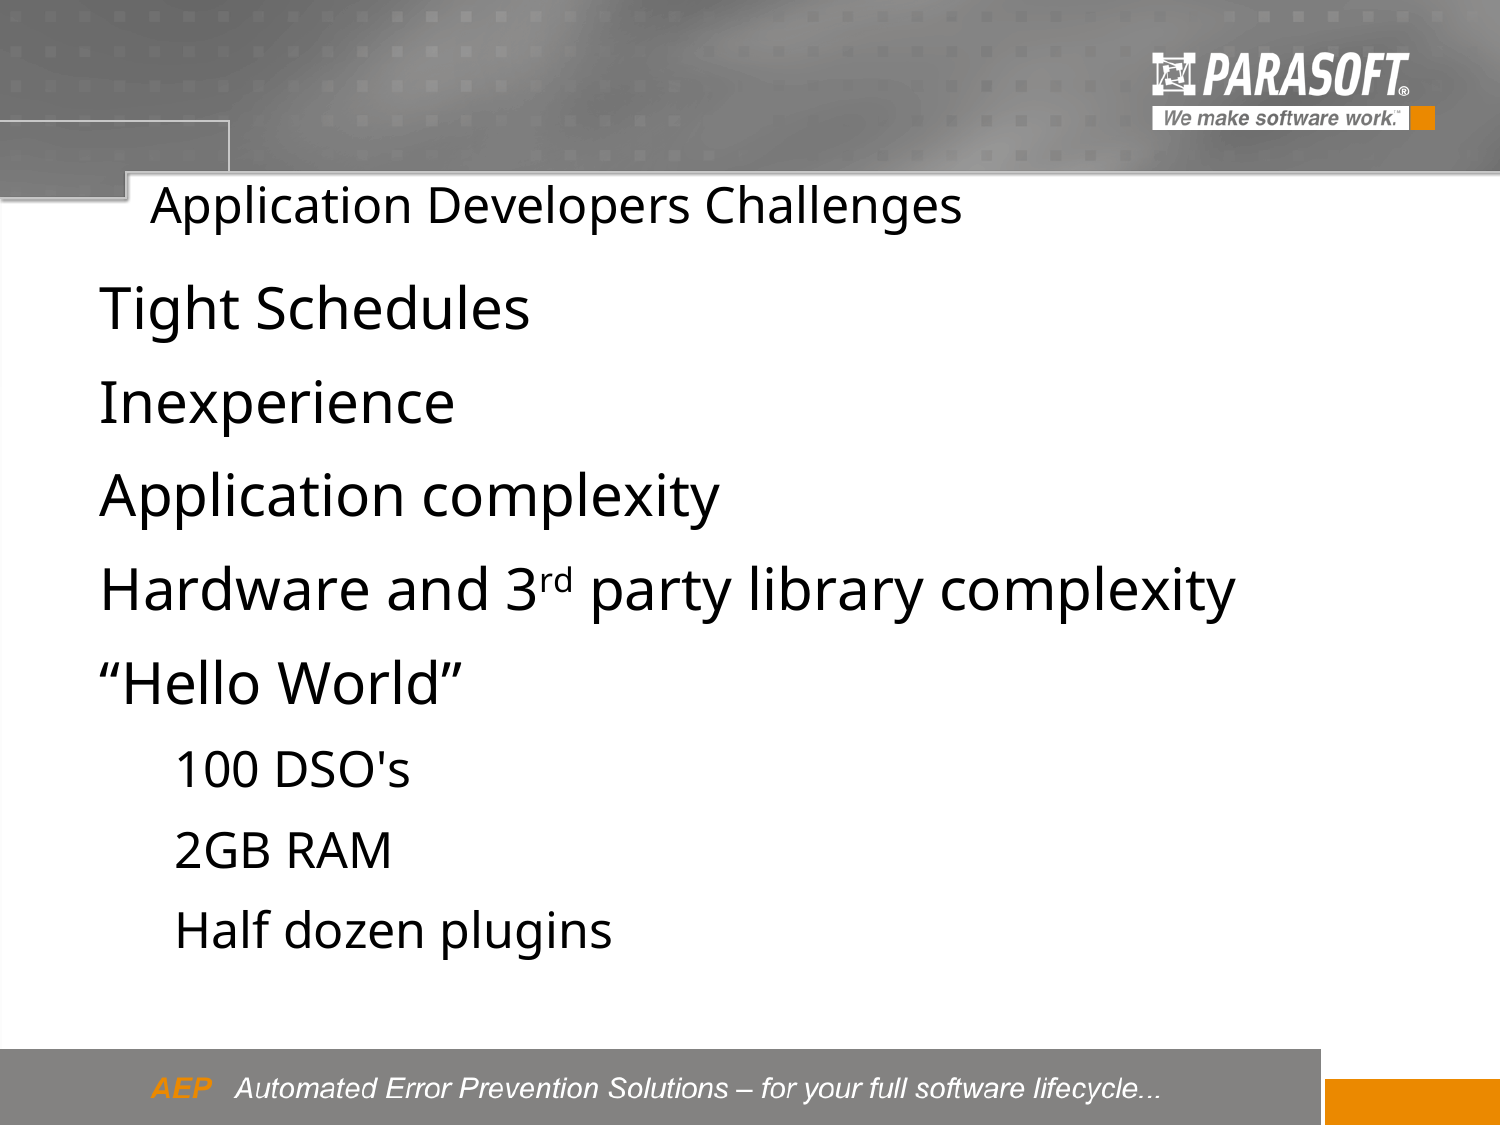

# Application Developers Challenges
Tight Schedules
Inexperience
Application complexity
Hardware and 3rd party library complexity
“Hello World”
100 DSO's
2GB RAM
Half dozen plugins